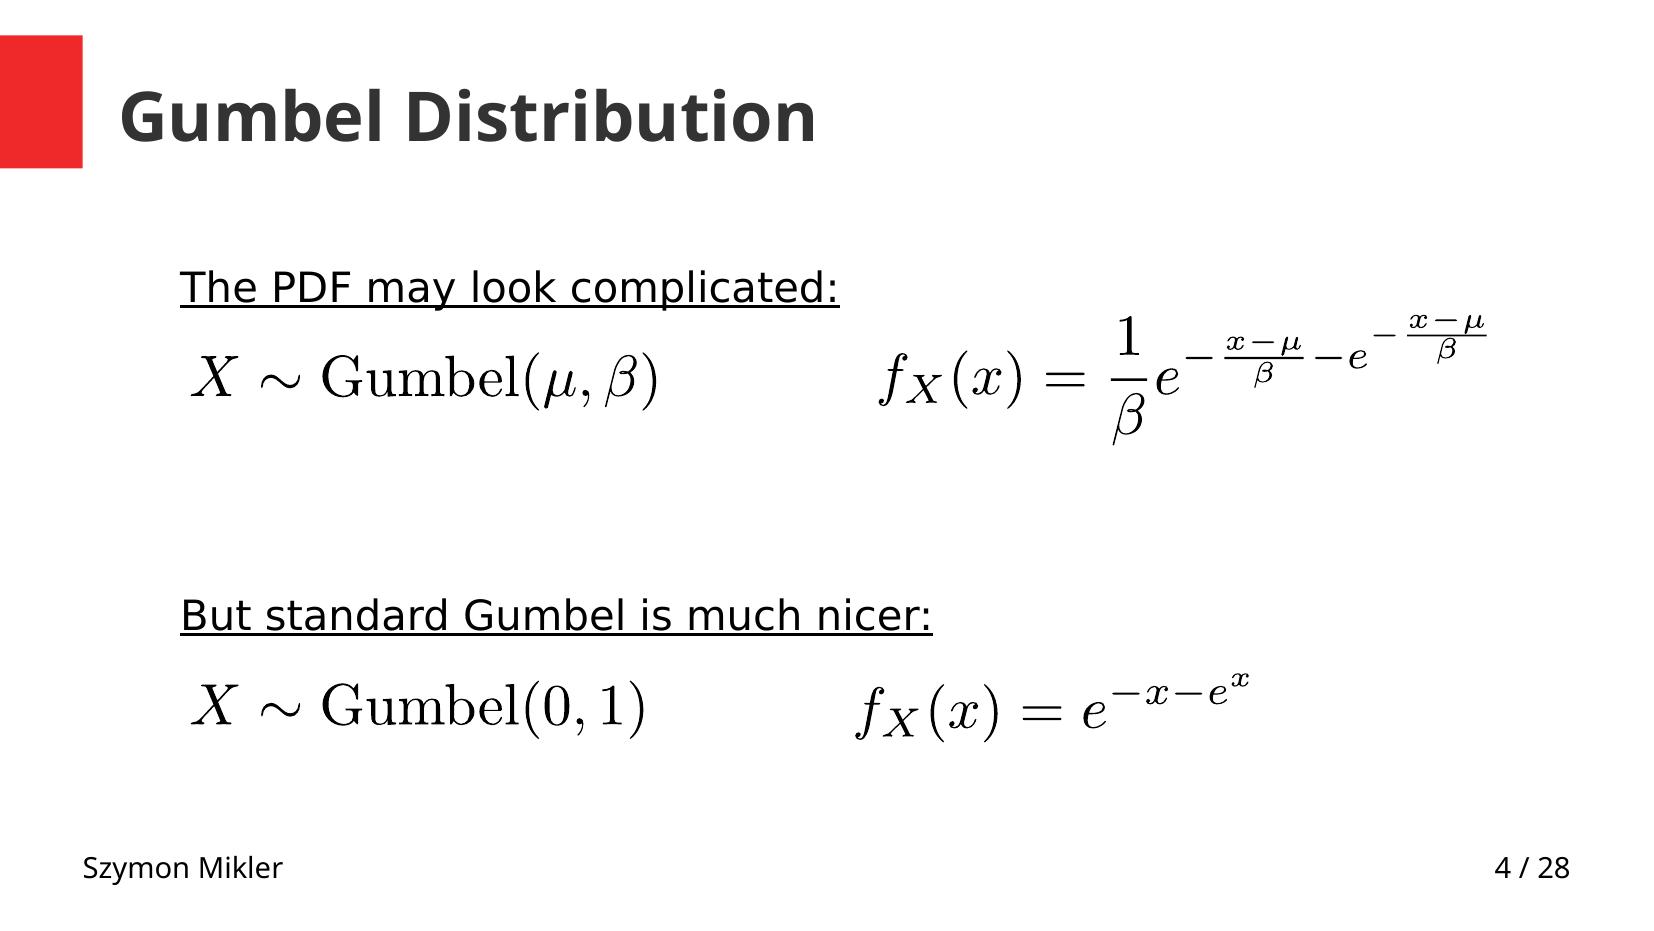

# Gumbel Distribution
The PDF may look complicated:
But standard Gumbel is much nicer:
Szymon Mikler
4